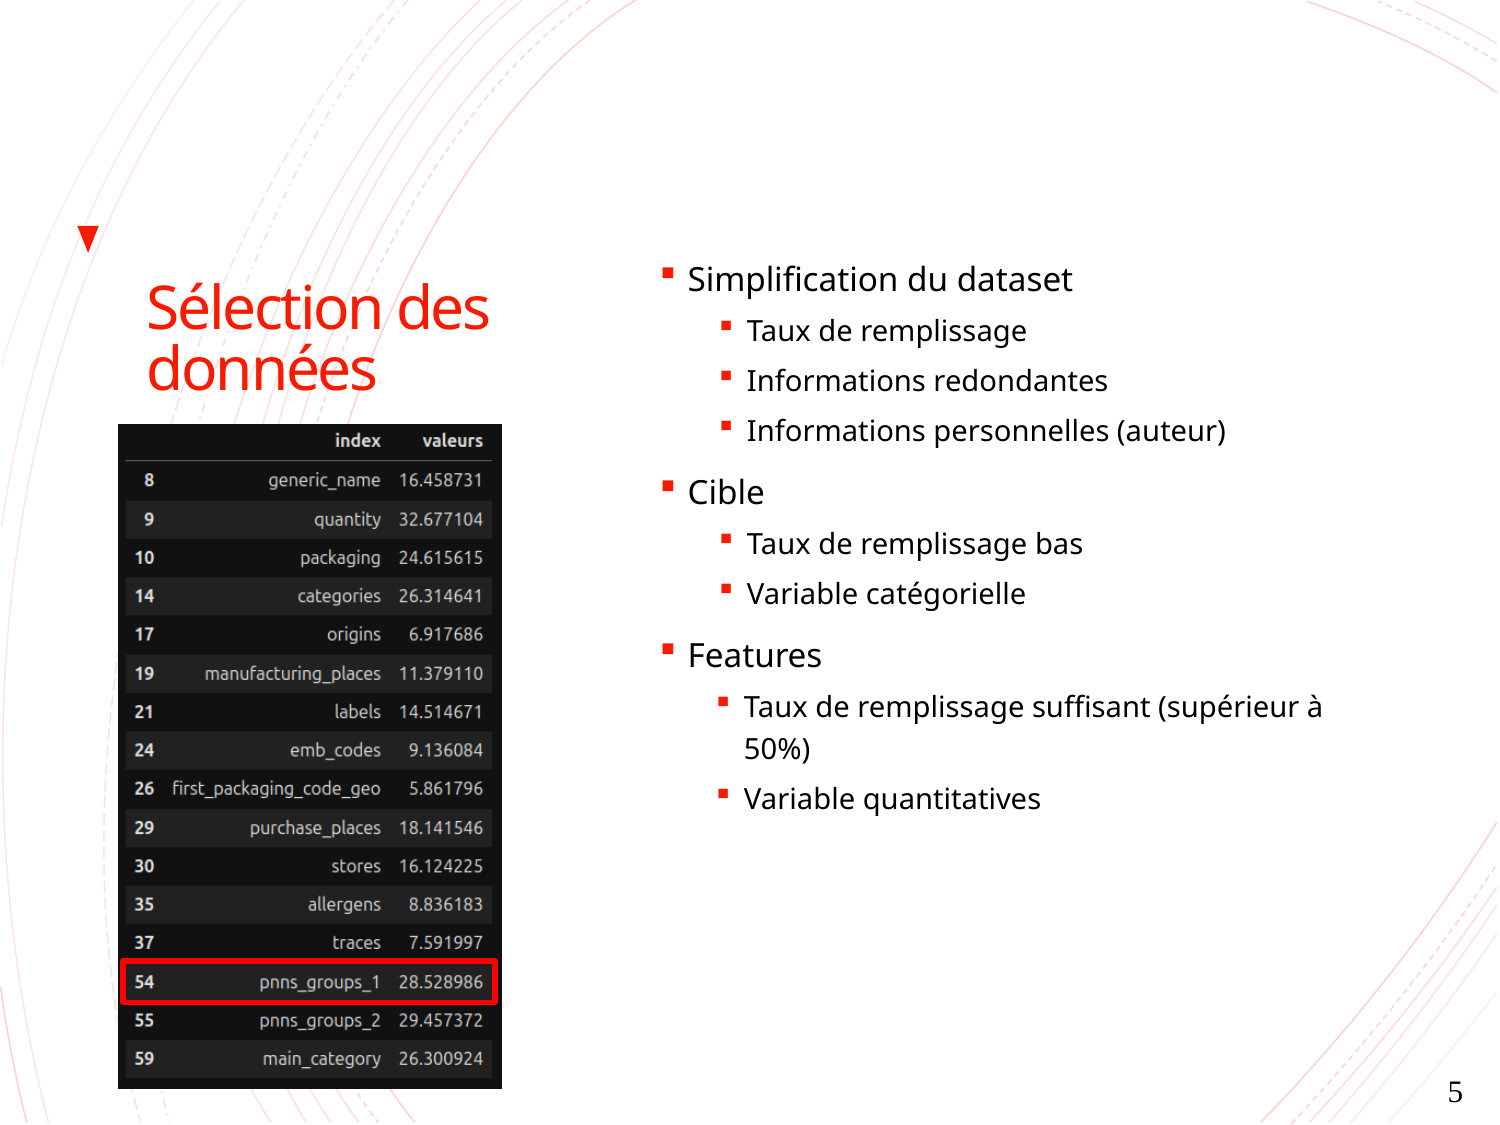

# Sélection des données
Simplification du dataset
Taux de remplissage
Informations redondantes
Informations personnelles (auteur)
Cible
Taux de remplissage bas
Variable catégorielle
Features
Taux de remplissage suffisant (supérieur à 50%)
Variable quantitatives